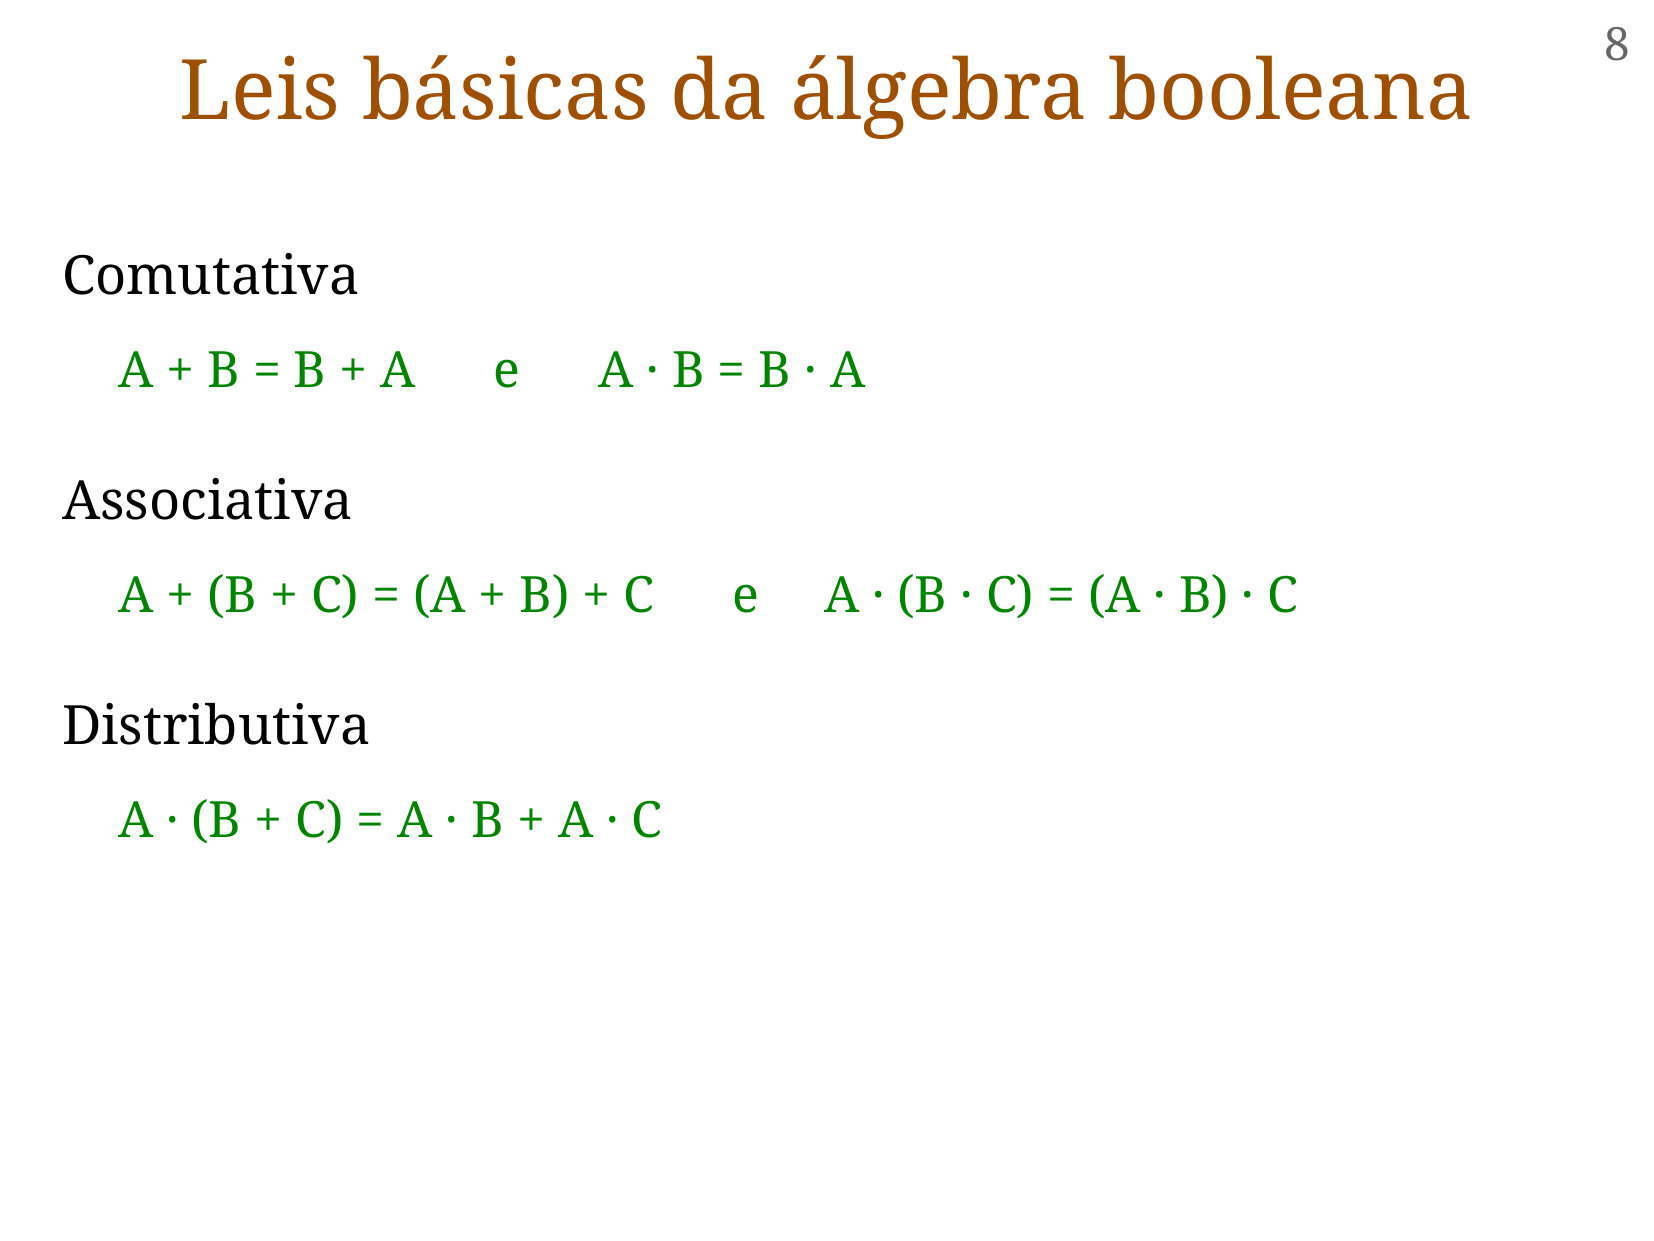

8
# Leis básicas da álgebra booleana
Comutativa
A + B = B + A e A · B = B · A
Associativa
A + (B + C) = (A + B) + C e A · (B · C) = (A · B) · C
Distributiva
A · (B + C) = A · B + A · C